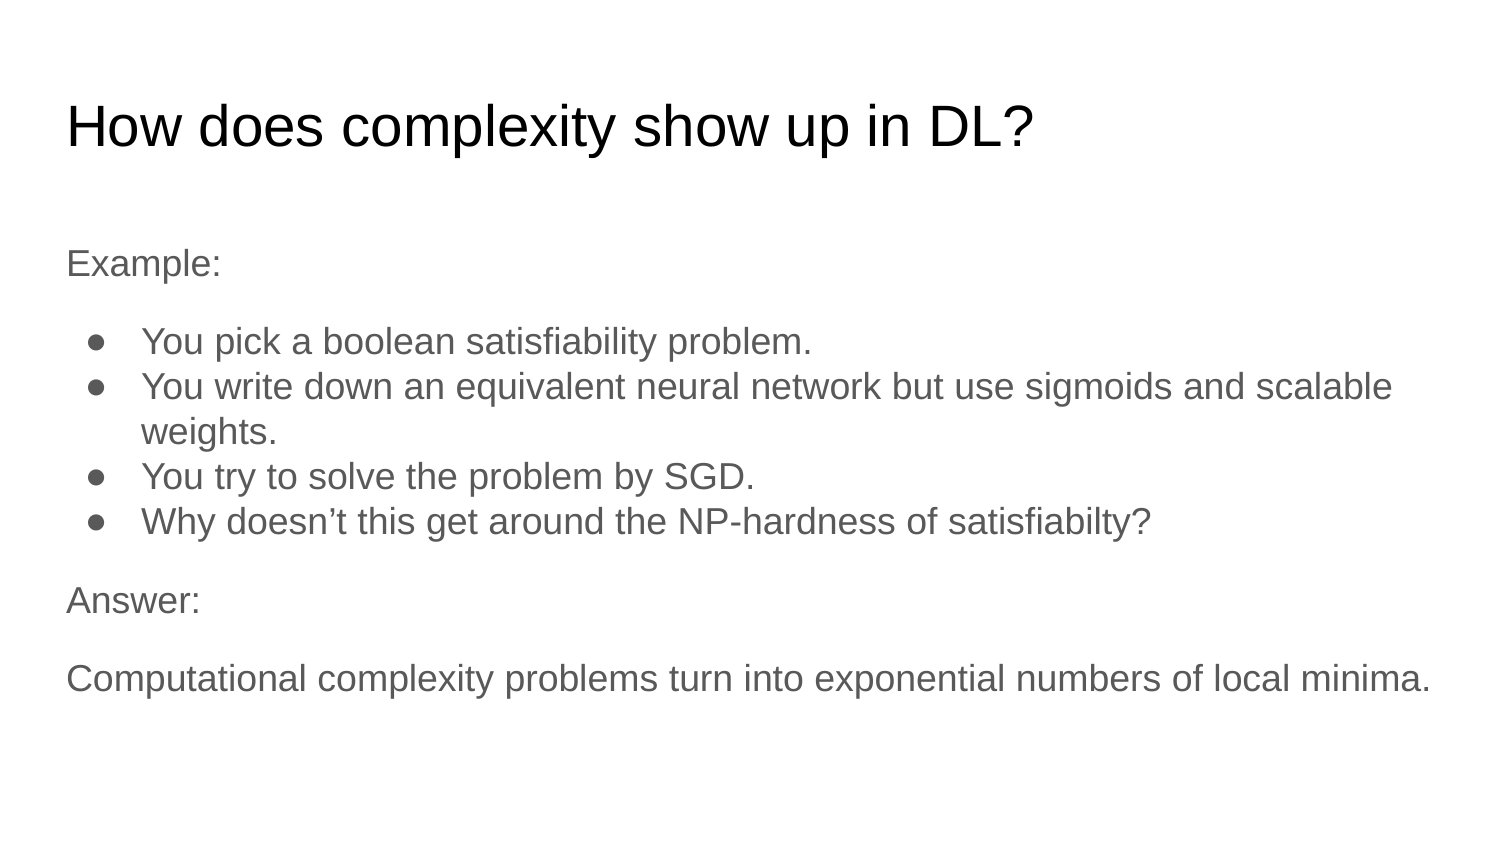

# How does complexity show up in DL?
Example:
You pick a boolean satisfiability problem.
You write down an equivalent neural network but use sigmoids and scalable weights.
You try to solve the problem by SGD.
Why doesn’t this get around the NP-hardness of satisfiabilty?
Answer:
Computational complexity problems turn into exponential numbers of local minima.